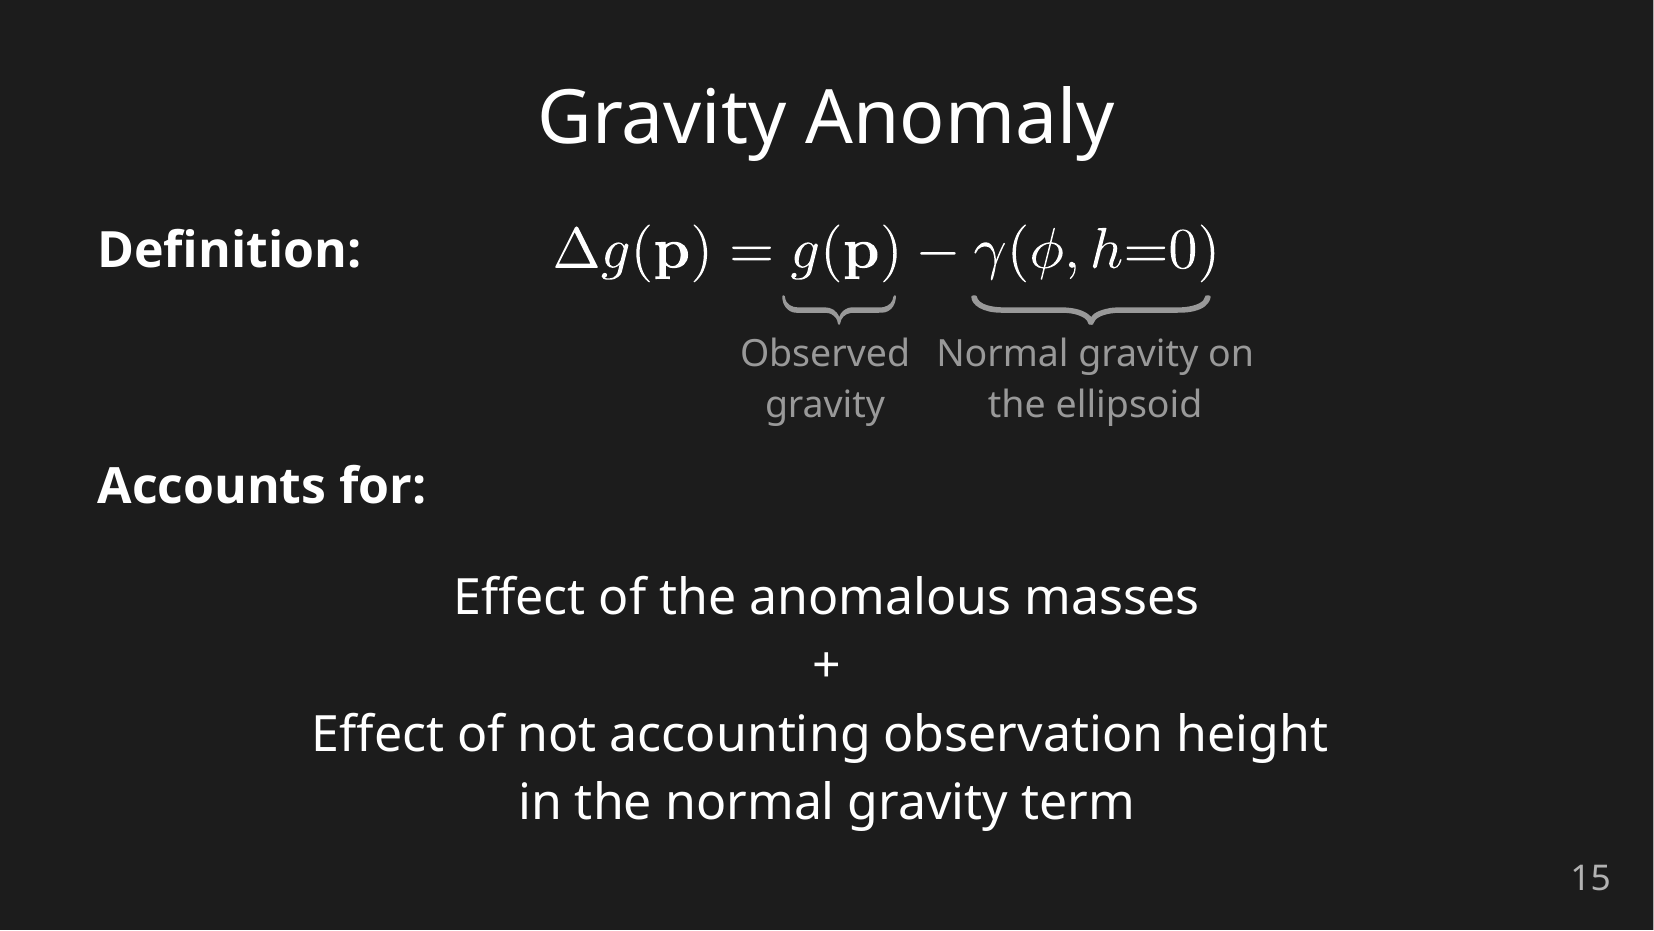

# Gravity Anomaly
Definition:
Observed
gravity
Normal gravity on the ellipsoid
Accounts for:
Effect of the anomalous masses
+
Effect of not accounting observation height
in the normal gravity term